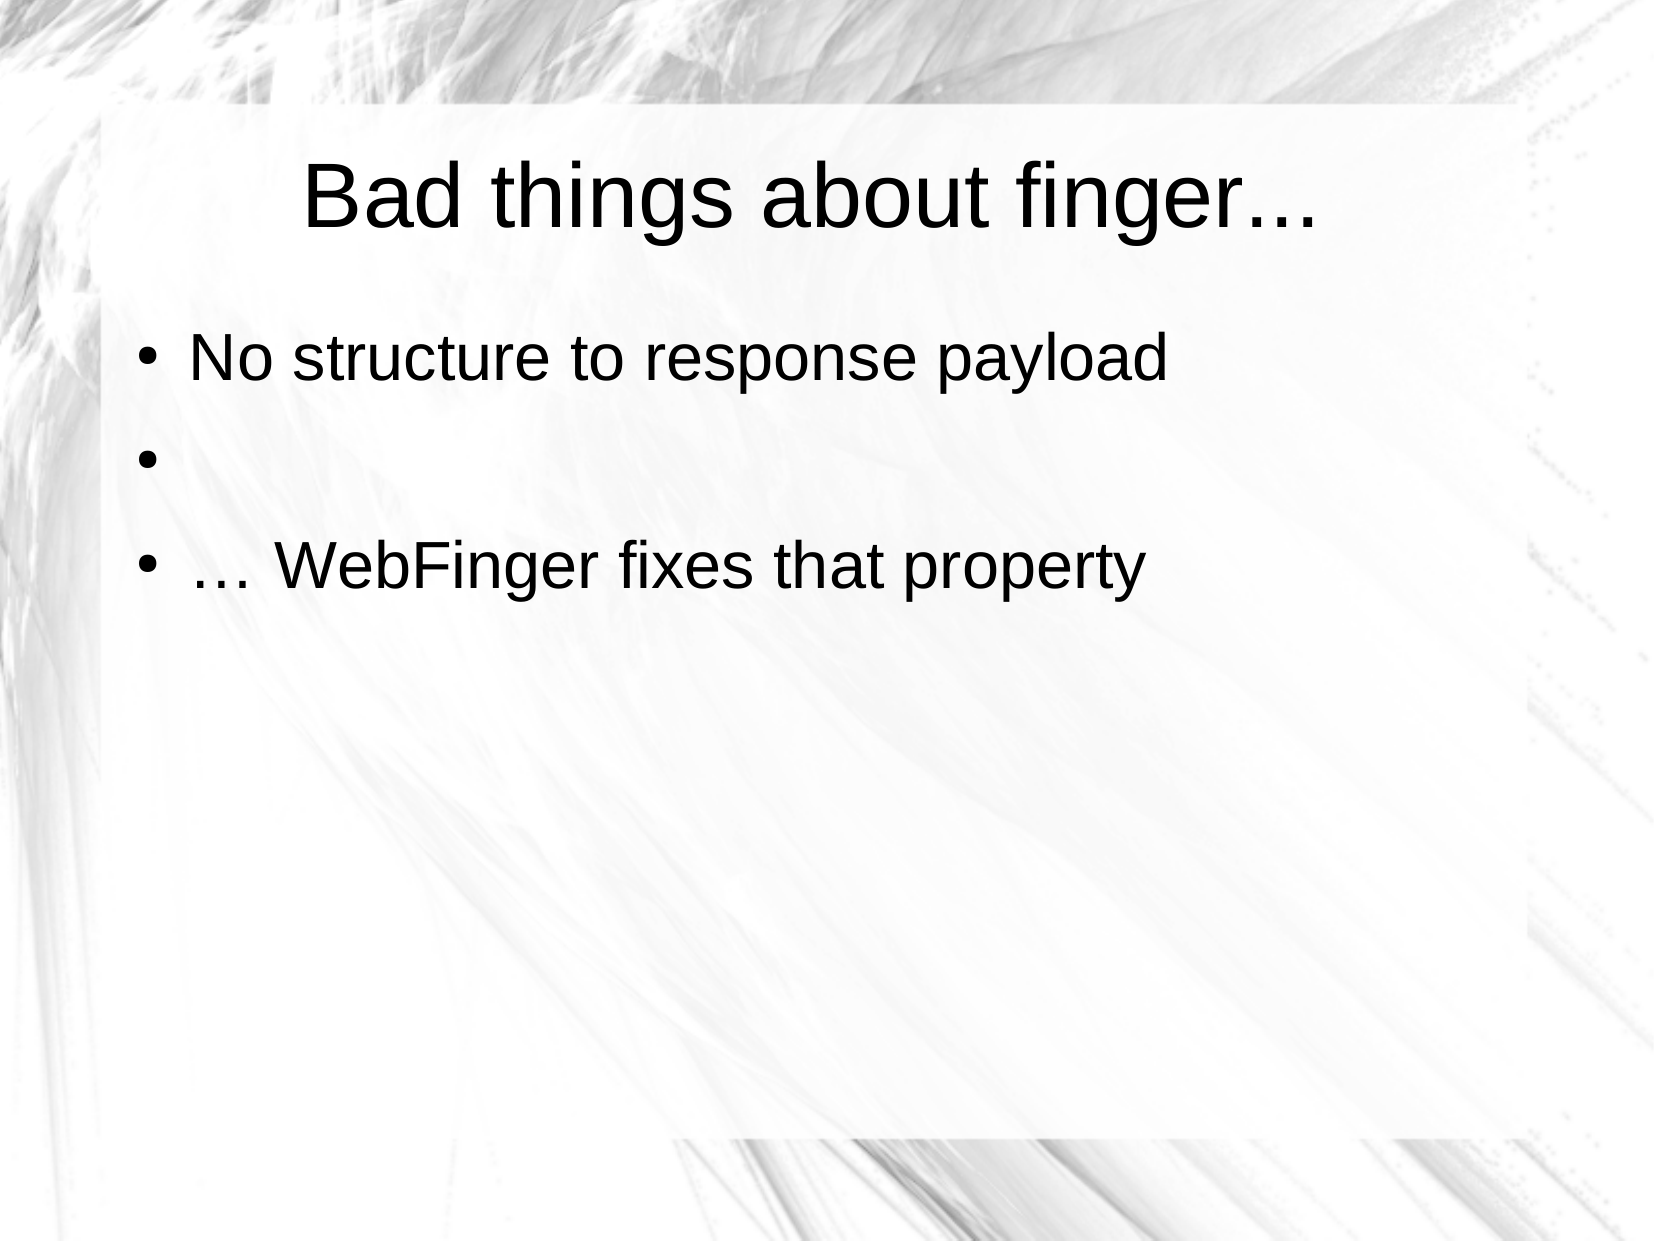

# Bad things about finger...
No structure to response payload
… WebFinger fixes that property